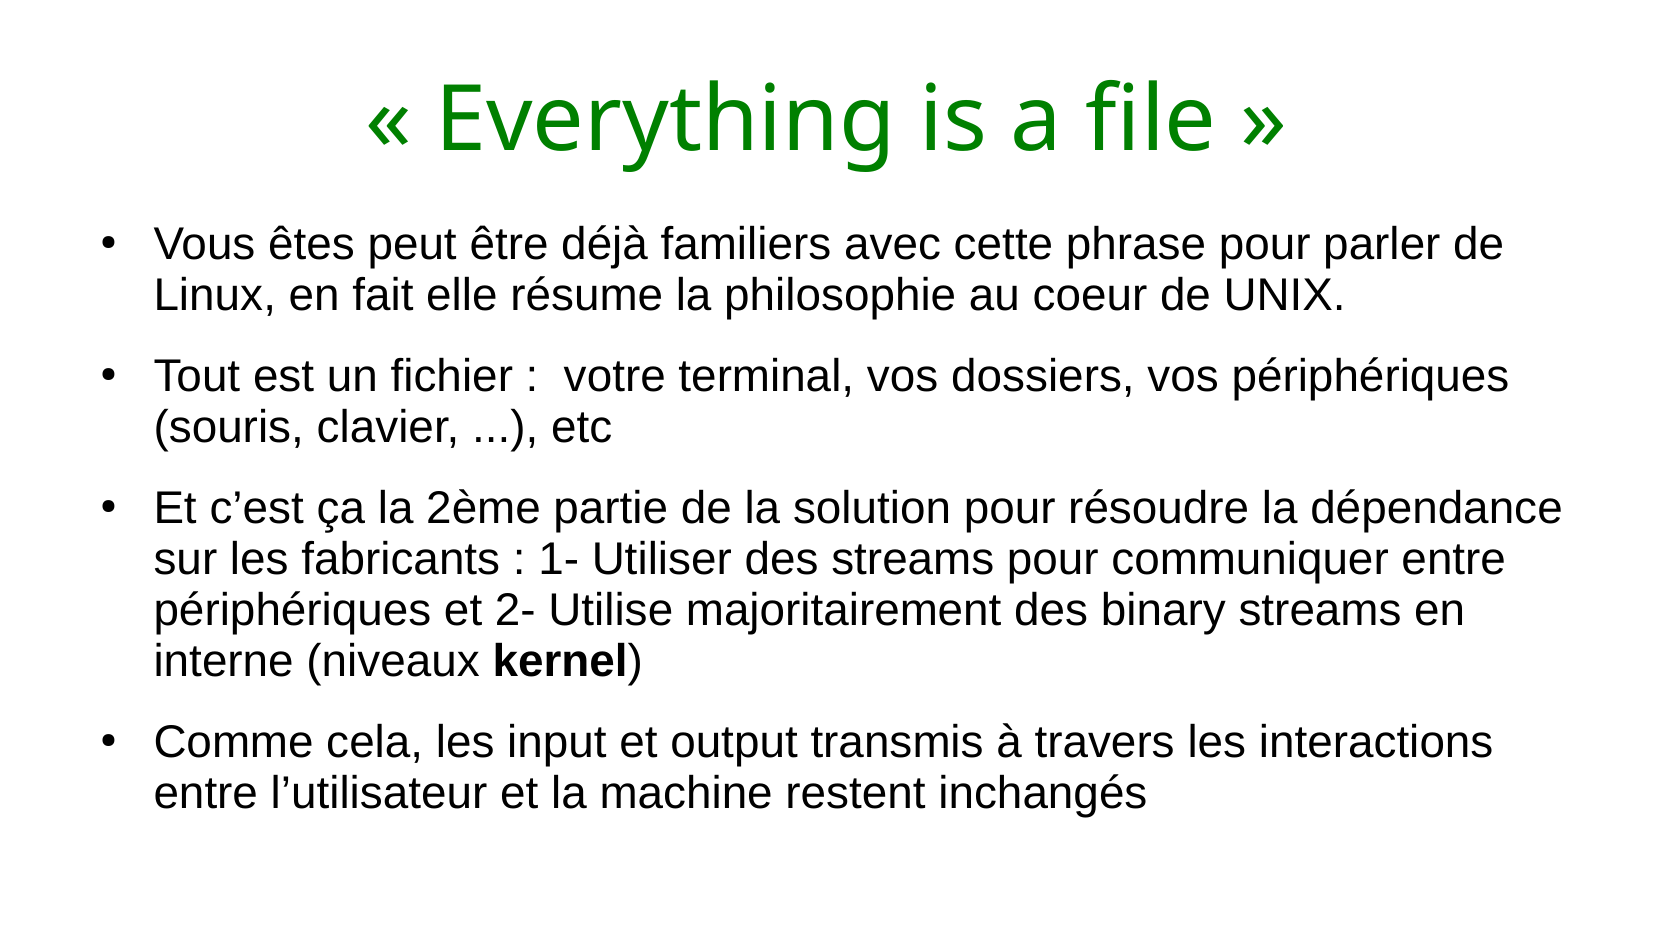

# « Everything is a file »
Vous êtes peut être déjà familiers avec cette phrase pour parler de Linux, en fait elle résume la philosophie au coeur de UNIX.
Tout est un fichier : votre terminal, vos dossiers, vos périphériques (souris, clavier, ...), etc
Et c’est ça la 2ème partie de la solution pour résoudre la dépendance sur les fabricants : 1- Utiliser des streams pour communiquer entre périphériques et 2- Utilise majoritairement des binary streams en interne (niveaux kernel)
Comme cela, les input et output transmis à travers les interactions entre l’utilisateur et la machine restent inchangés